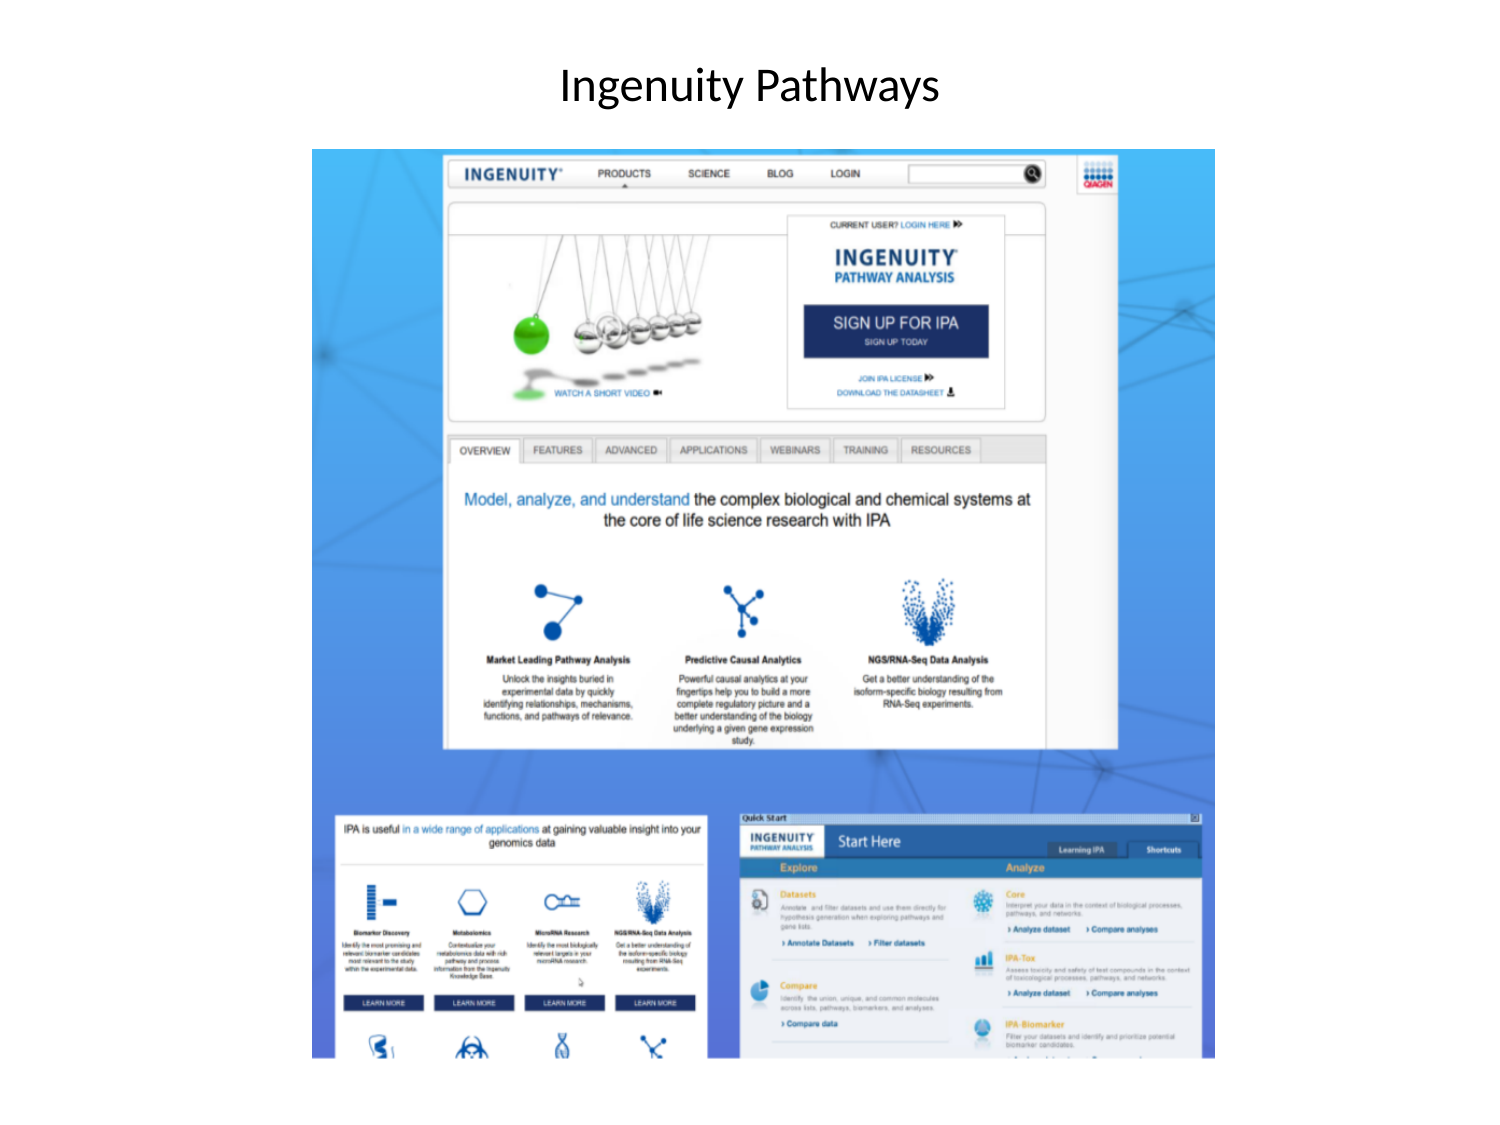

# Ingenuity Pathways
6. Example tool: Ingenuity Pathway Analysis